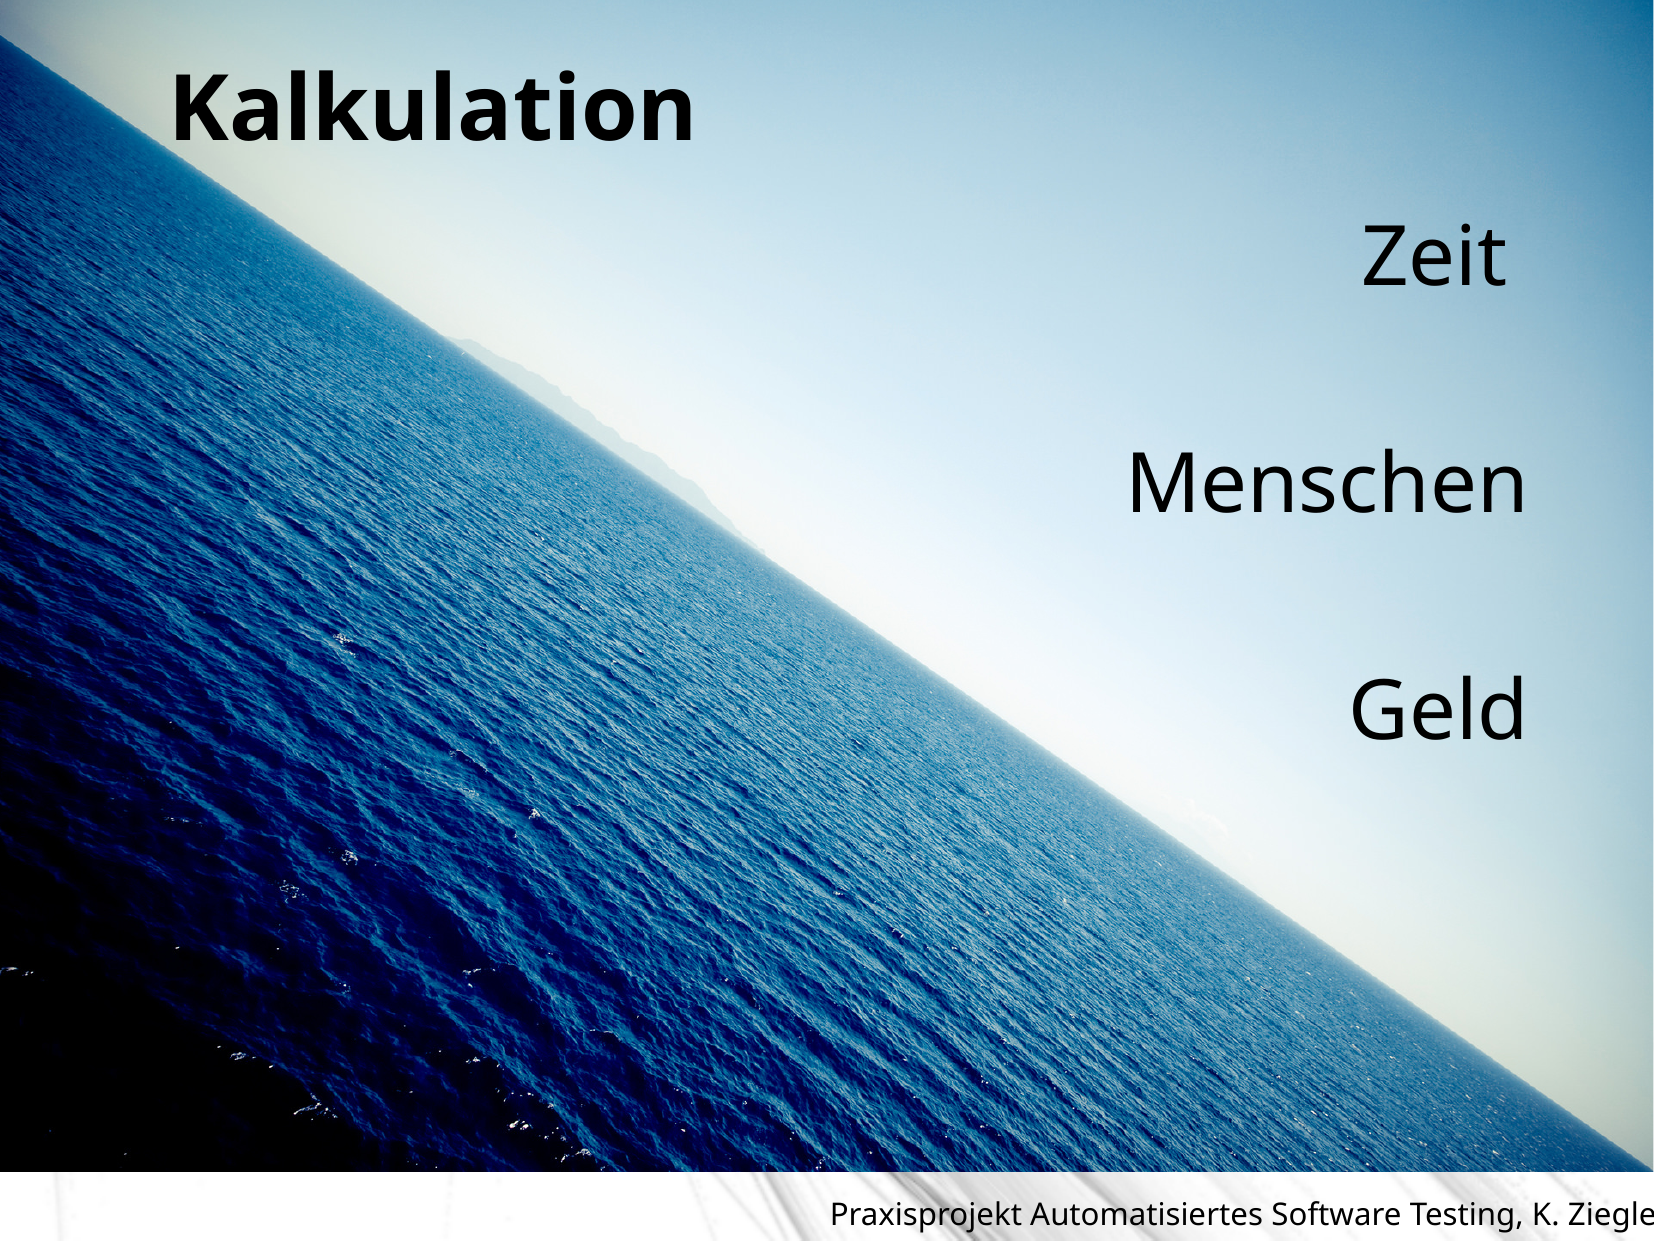

Kalkulation
#
Zeit
Menschen
Geld
Praxisprojekt Automatisiertes Software Testing, K. Ziegler